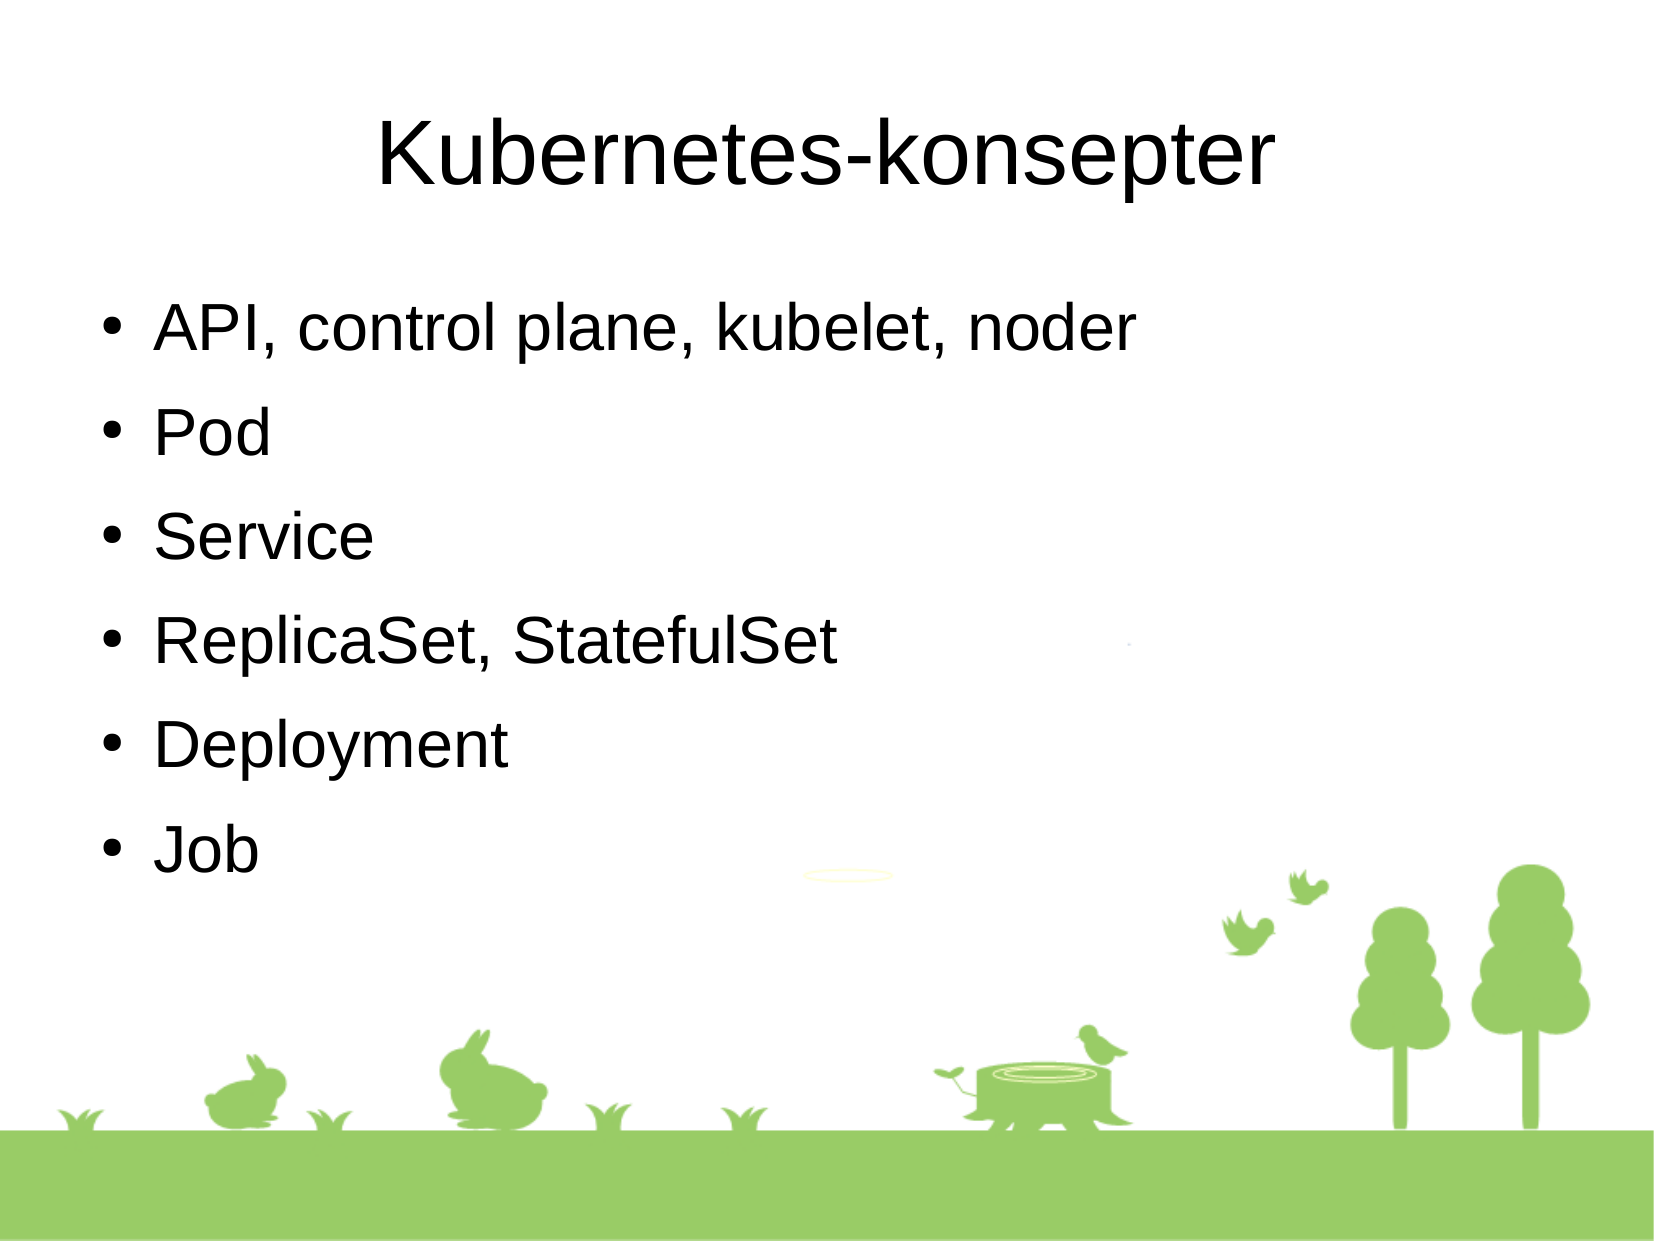

# Kubernetes-konsepter
API, control plane, kubelet, noder
Pod
Service
ReplicaSet, StatefulSet
Deployment
Job